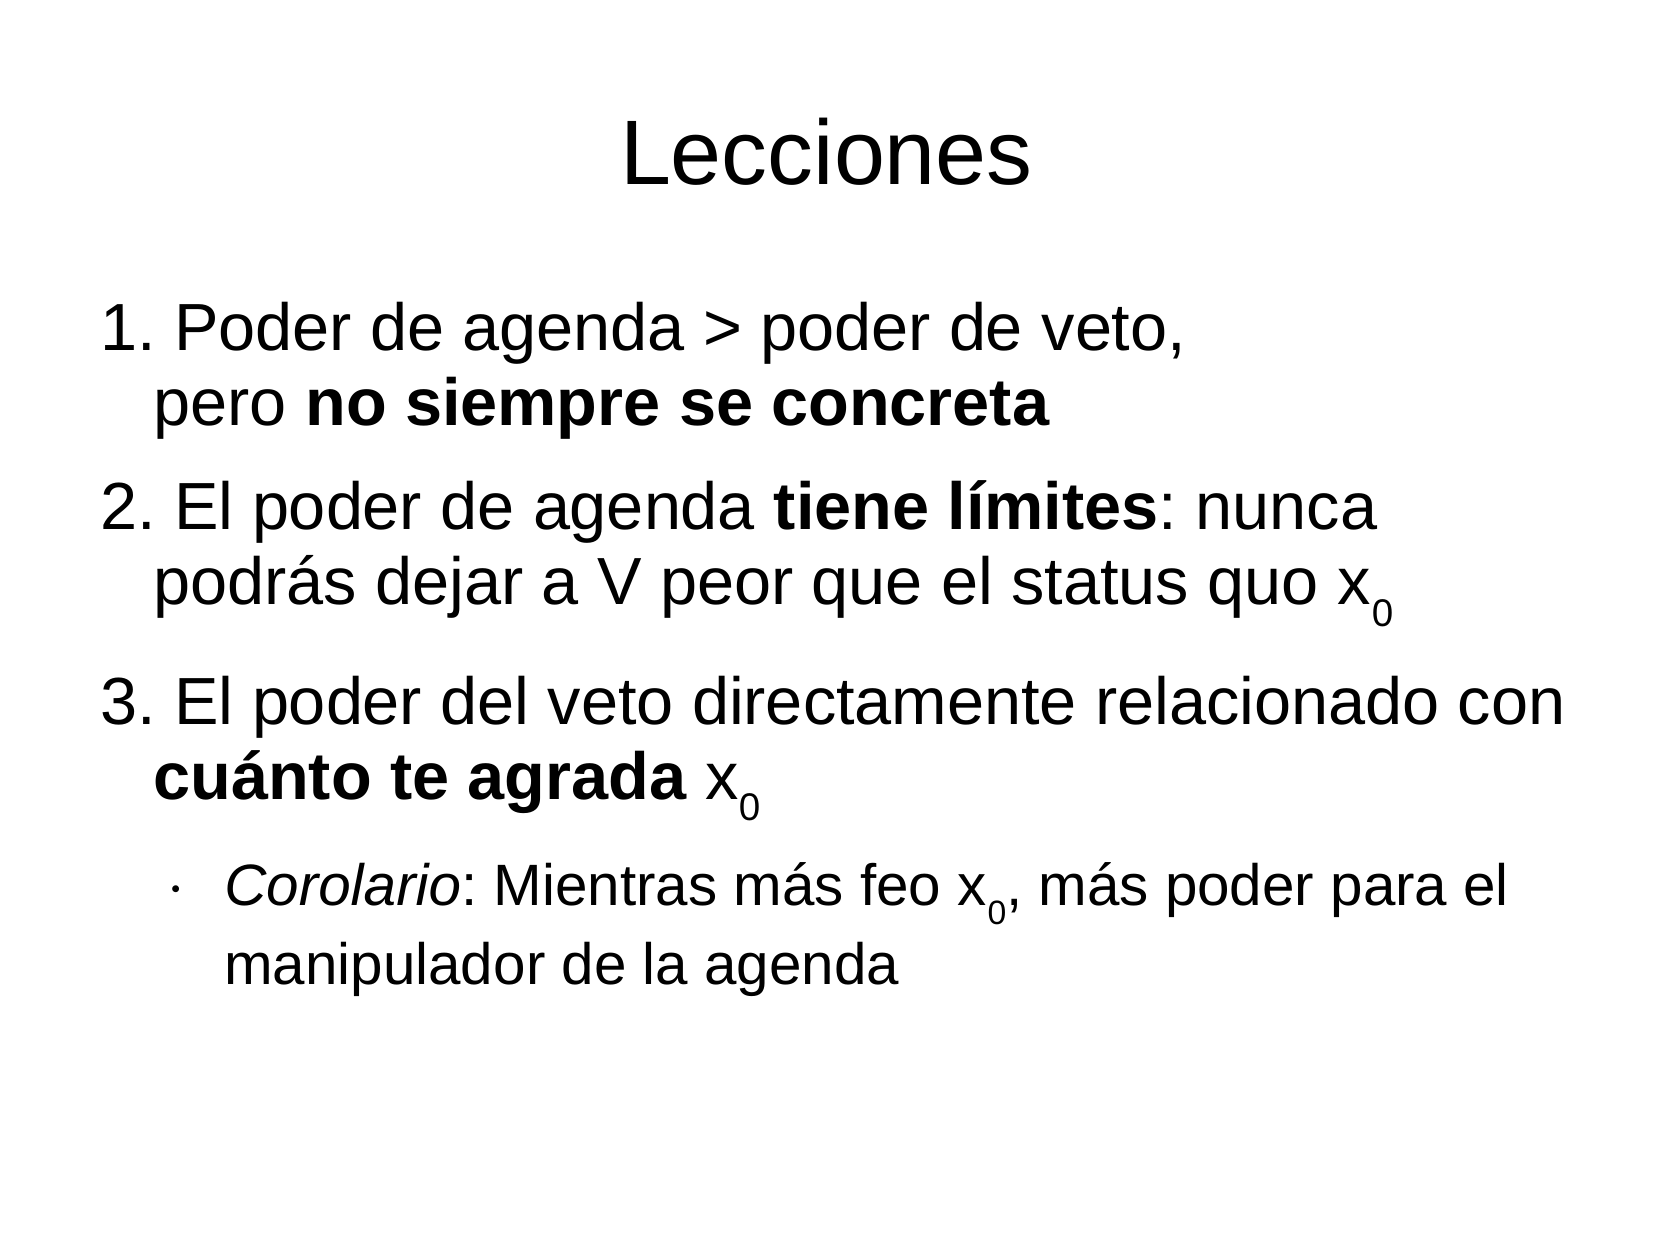

# Lecciones
 Poder de agenda > poder de veto,
pero no siempre se concreta
 El poder de agenda tiene límites: nunca podrás dejar a V peor que el status quo x0
 El poder del veto directamente relacionado con cuánto te agrada x0
Corolario: Mientras más feo x0, más poder para el manipulador de la agenda